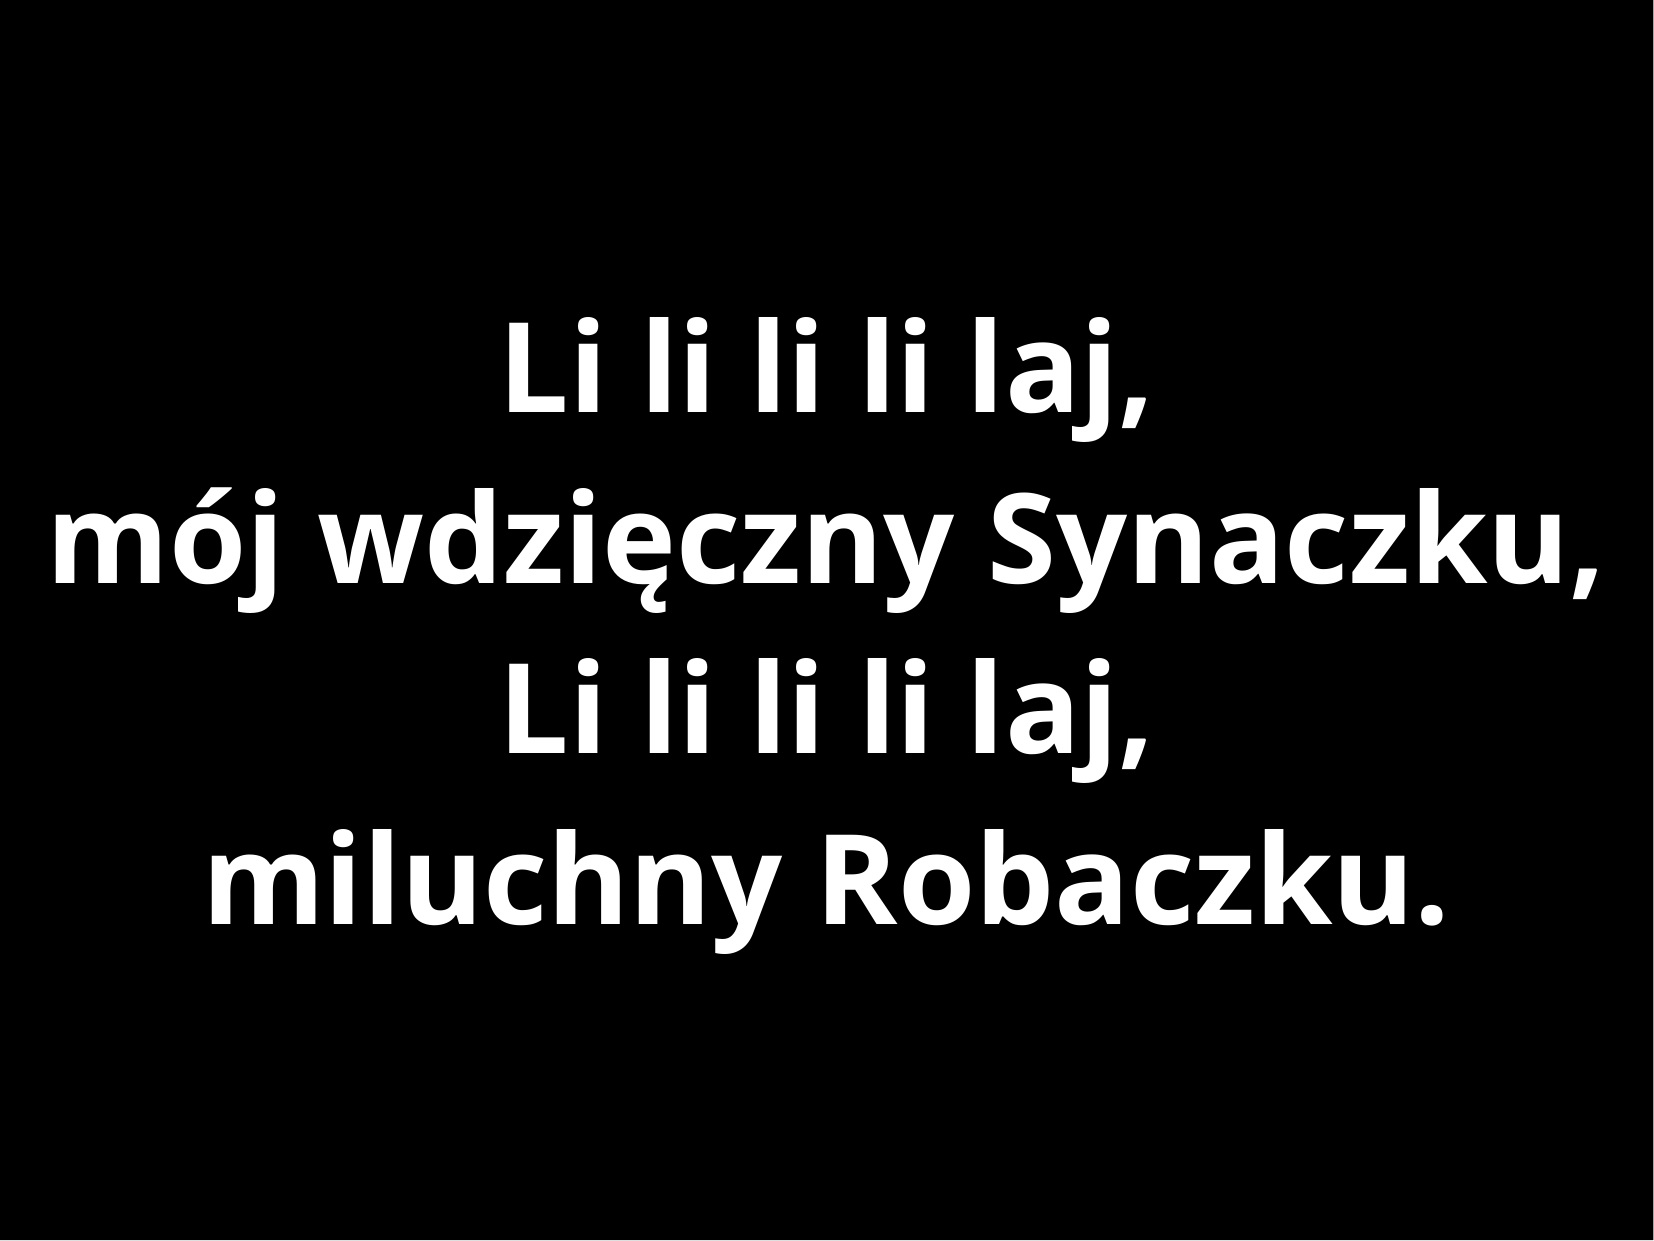

# Li li li li laj, mój wdzięczny Synaczku, Li li li li laj, miluchny Robaczku.